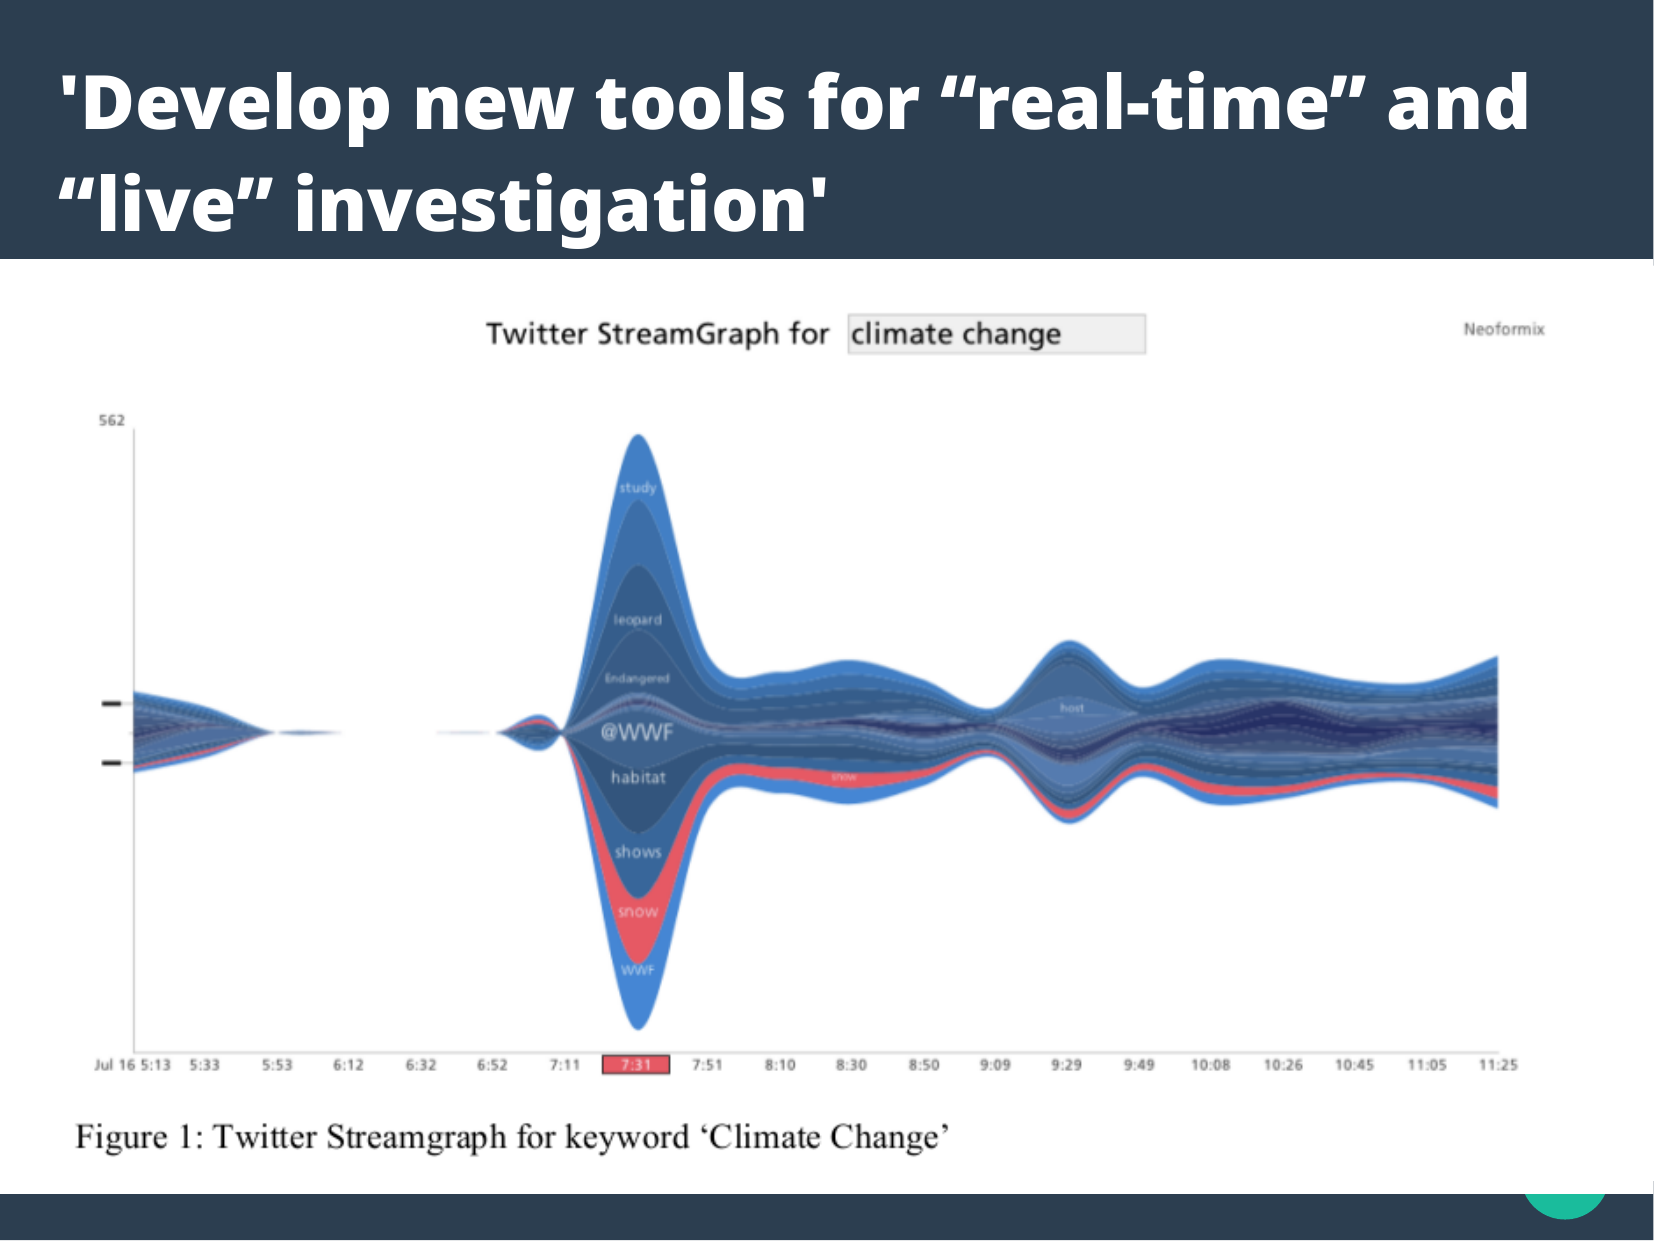

# 'Develop new tools for “real-time” and “live” investigation'
'The tools and devices for research craft are being extended by digital culture in a hyper-connected world, affording new possibilities to re-imagine observation and the generation of alternative forms of research data' (Back & Puwar, 7)